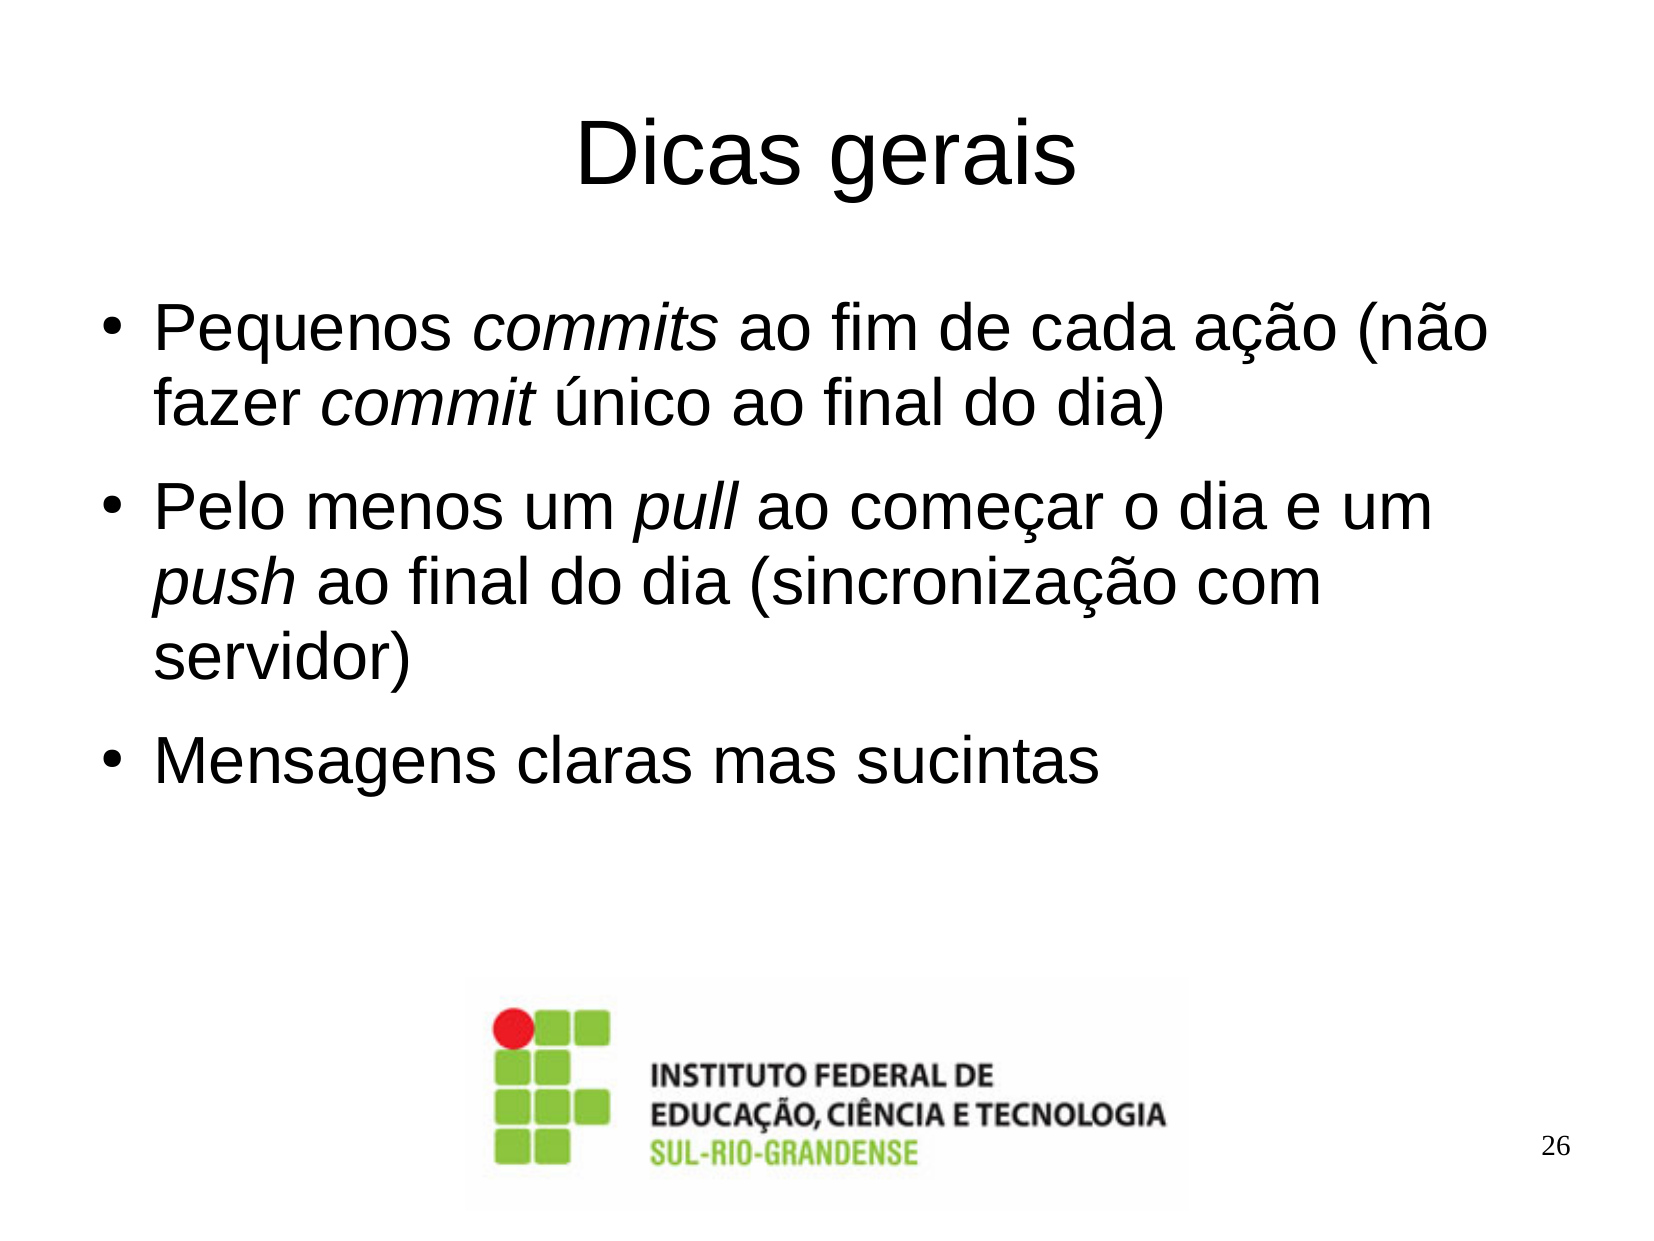

# Dicas gerais
Pequenos commits ao fim de cada ação (não fazer commit único ao final do dia)
Pelo menos um pull ao começar o dia e um push ao final do dia (sincronização com servidor)
Mensagens claras mas sucintas
26